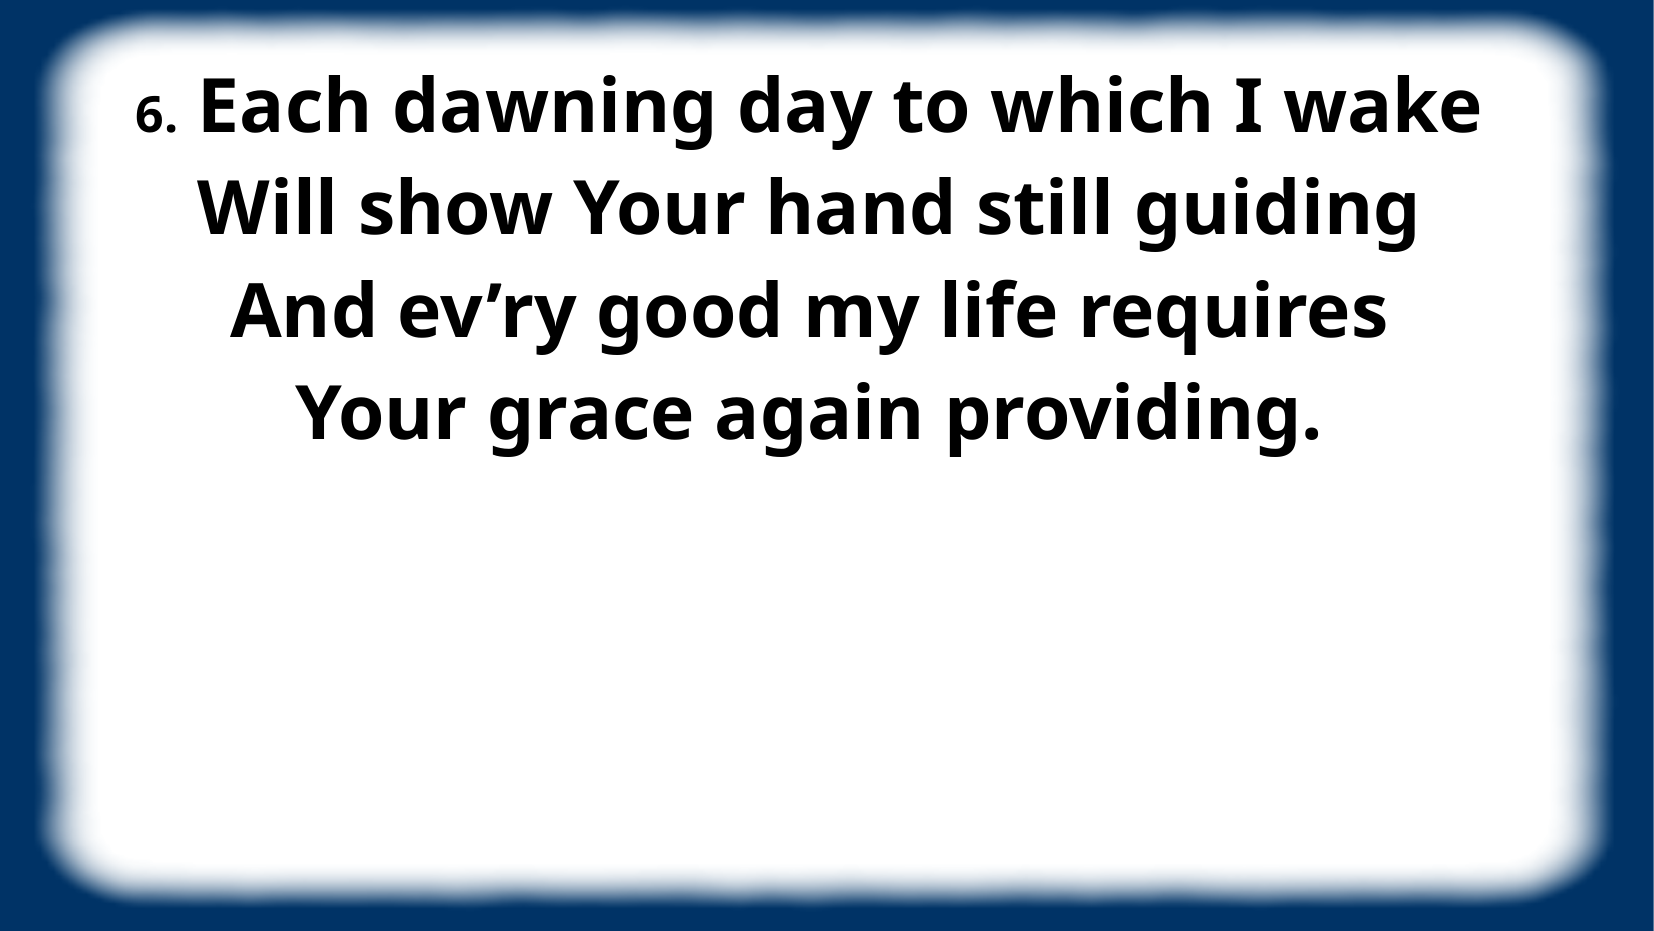

6. Each dawning day to which I wake
Will show Your hand still guiding
And ev’ry good my life requires
Your grace again providing.